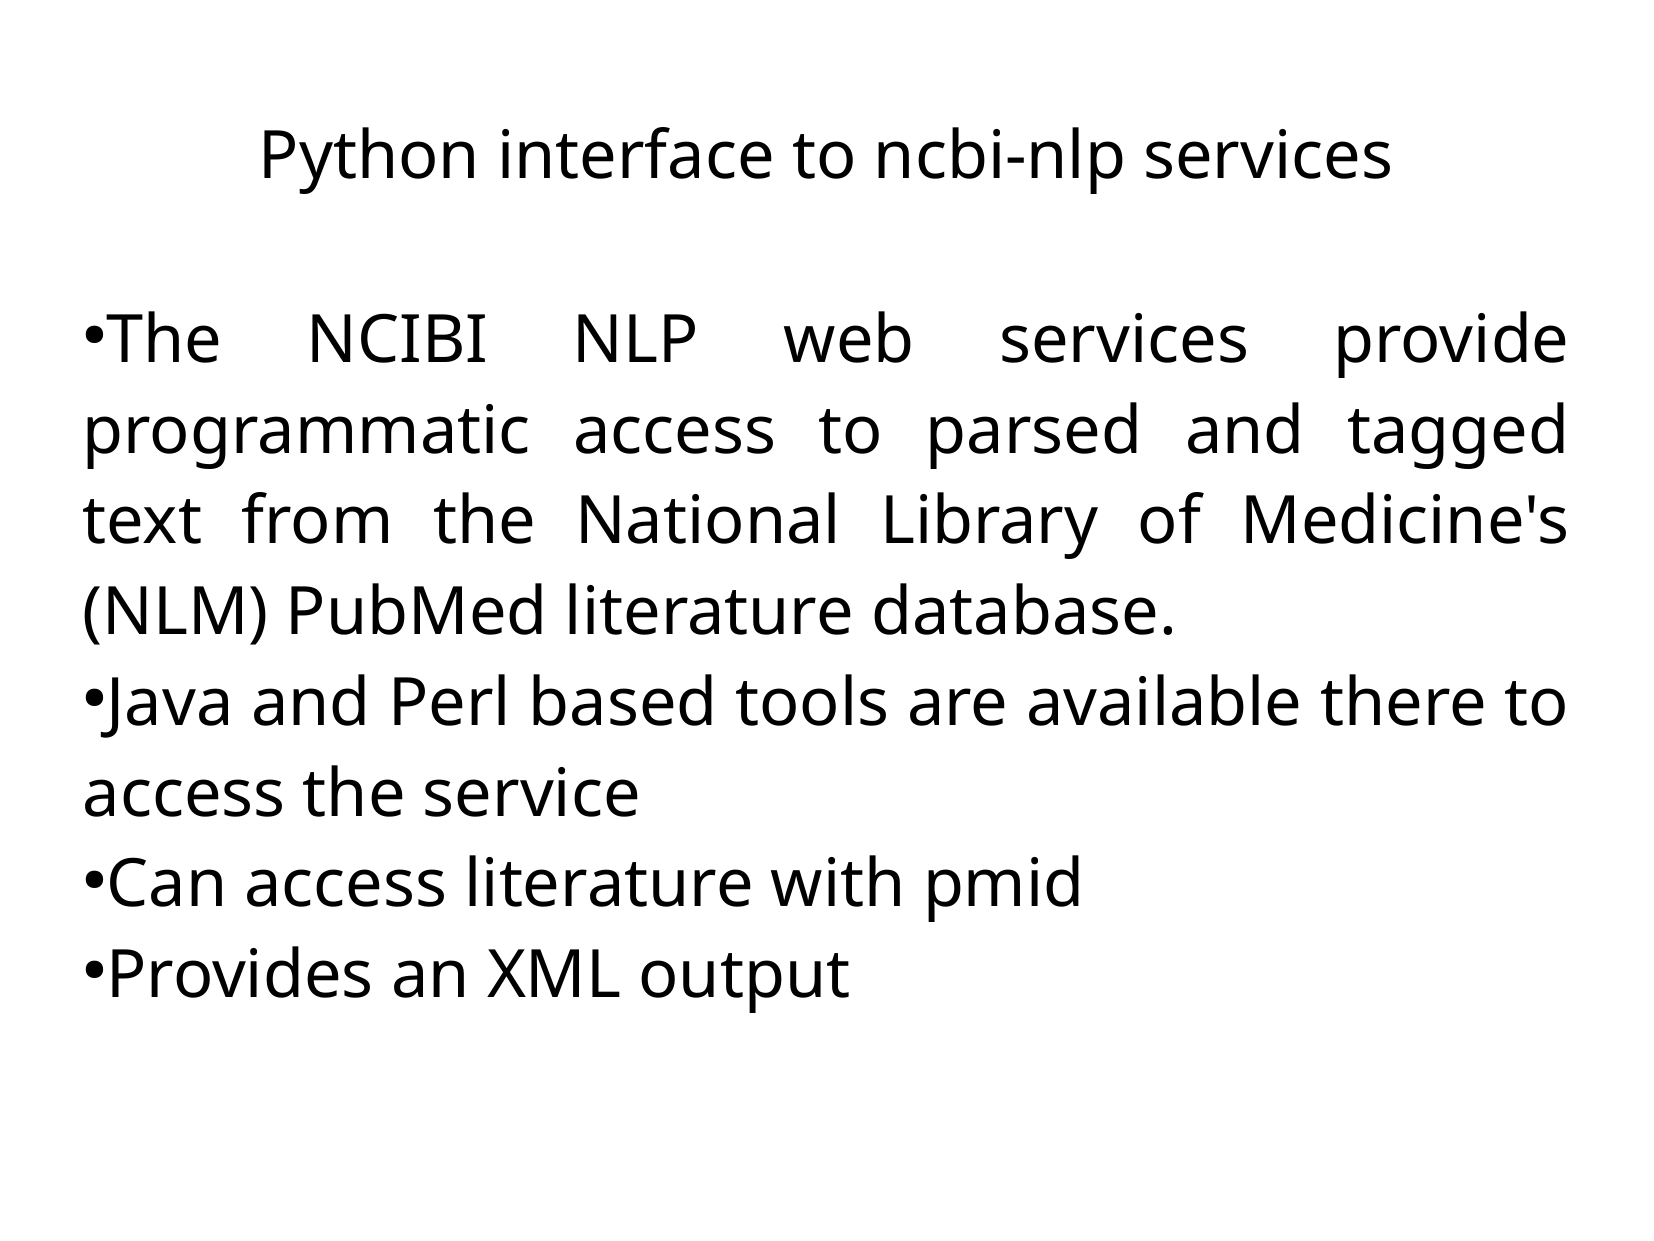

# Python interface to ncbi-nlp services
The NCIBI NLP web services provide programmatic access to parsed and tagged text from the National Library of Medicine's (NLM) PubMed literature database.
Java and Perl based tools are available there to access the service
Can access literature with pmid
Provides an XML output